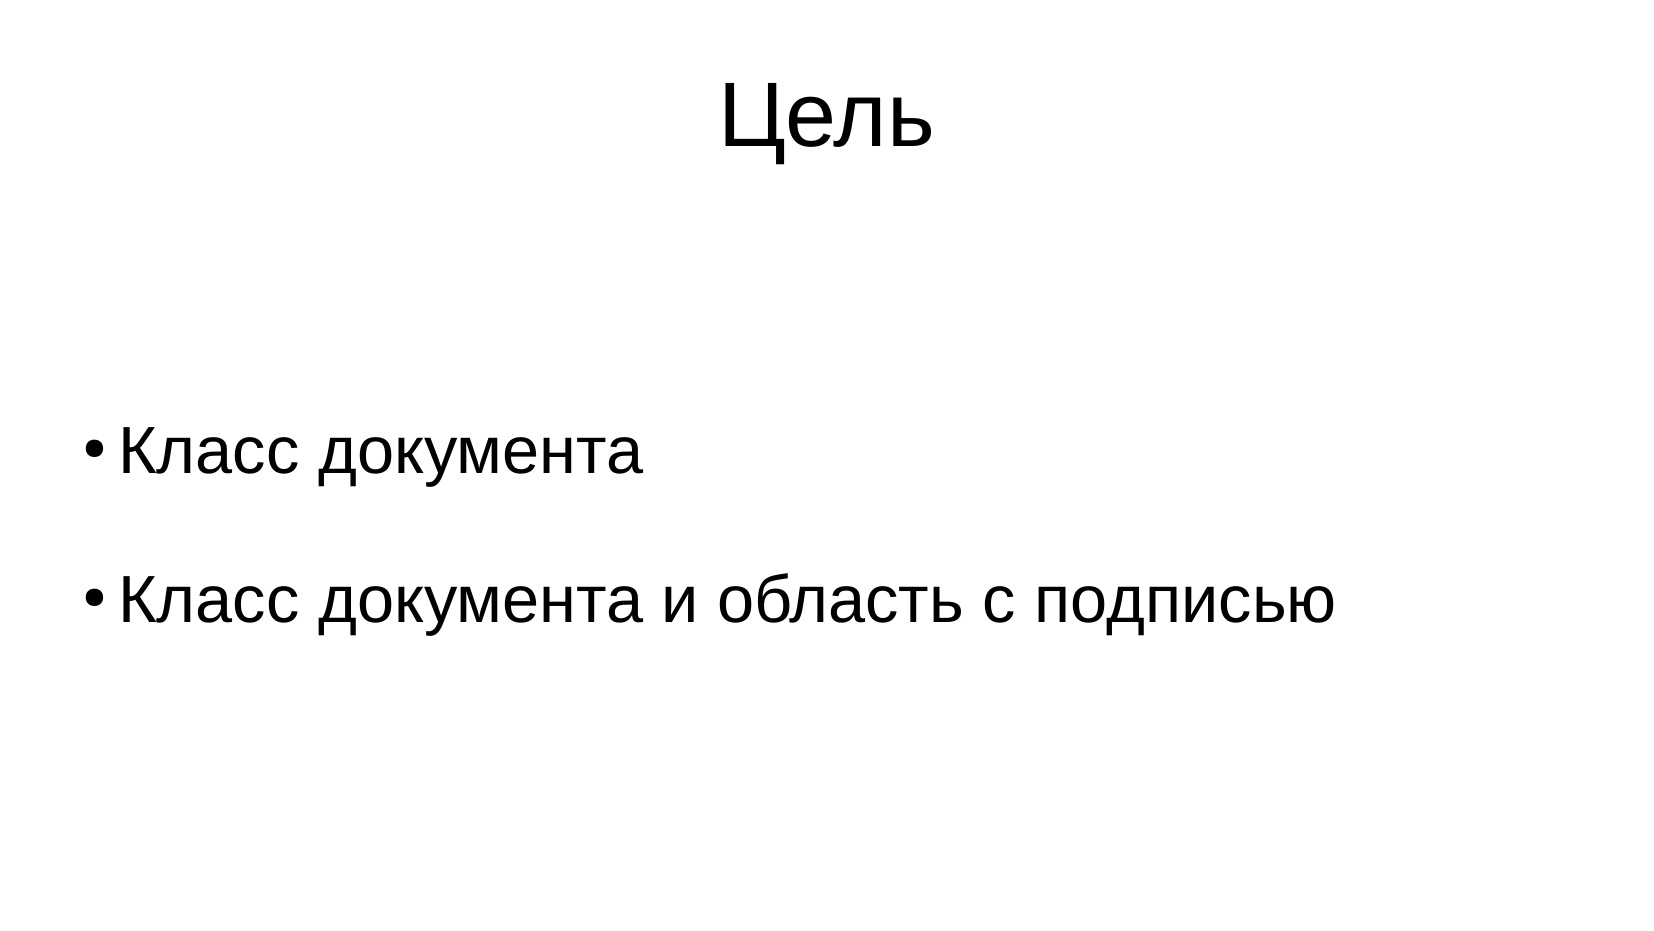

# Цель
Класс документа
Класс документа и область с подписью